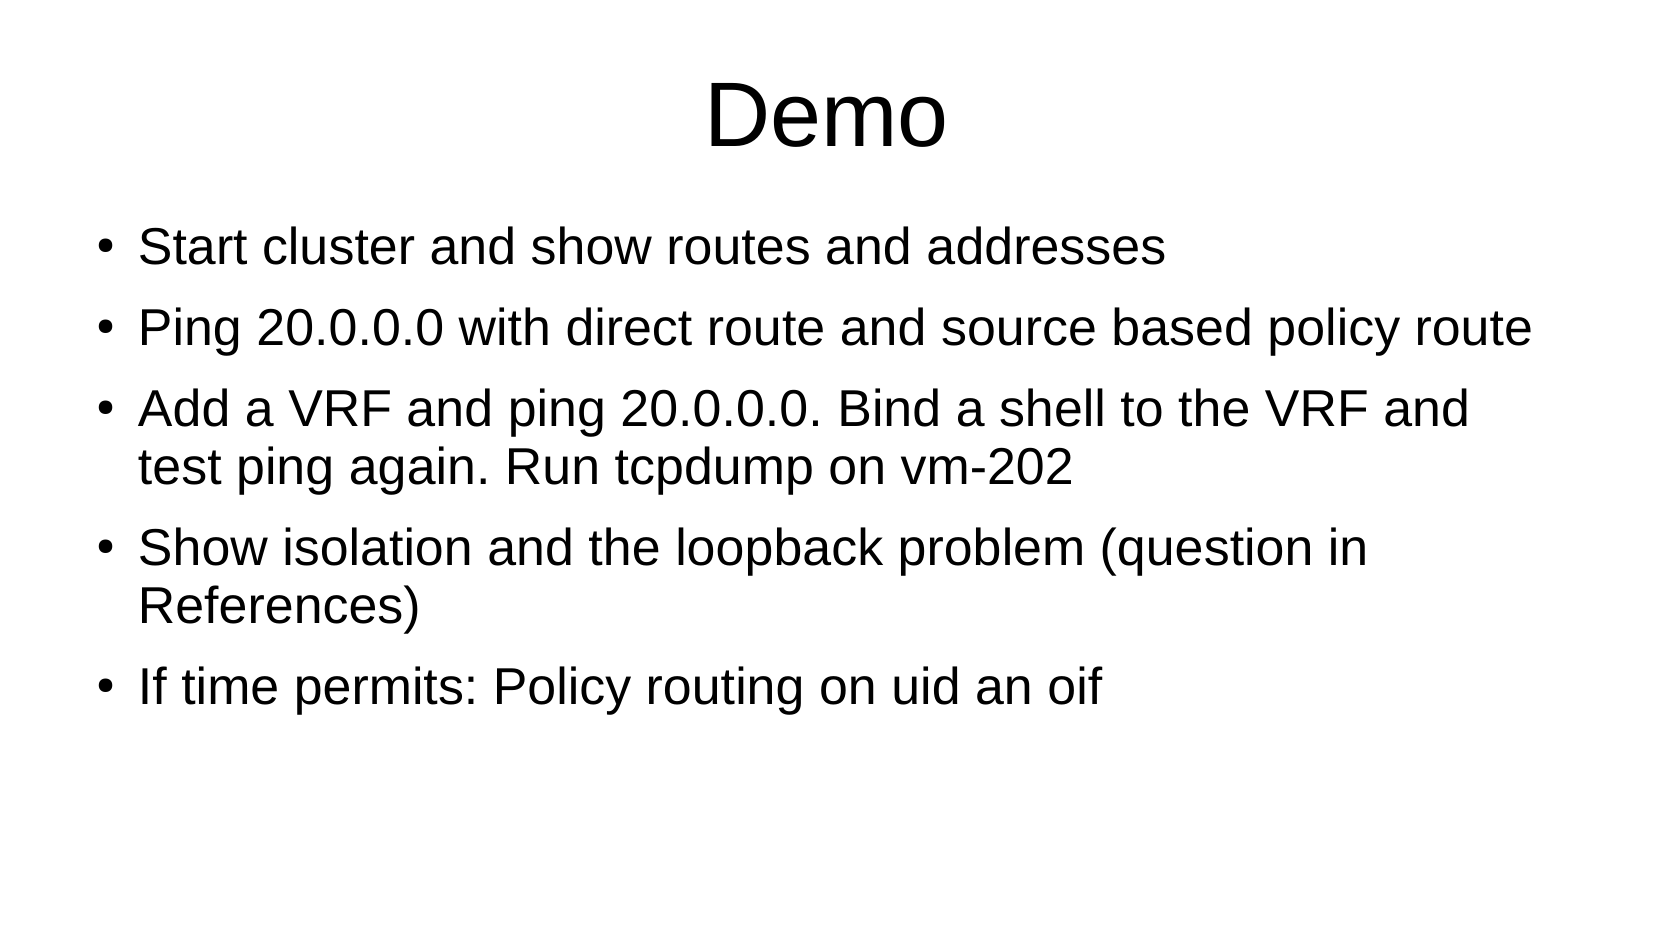

# Demo
Start cluster and show routes and addresses
Ping 20.0.0.0 with direct route and source based policy route
Add a VRF and ping 20.0.0.0. Bind a shell to the VRF and test ping again. Run tcpdump on vm-202
Show isolation and the loopback problem (question in References)
If time permits: Policy routing on uid an oif